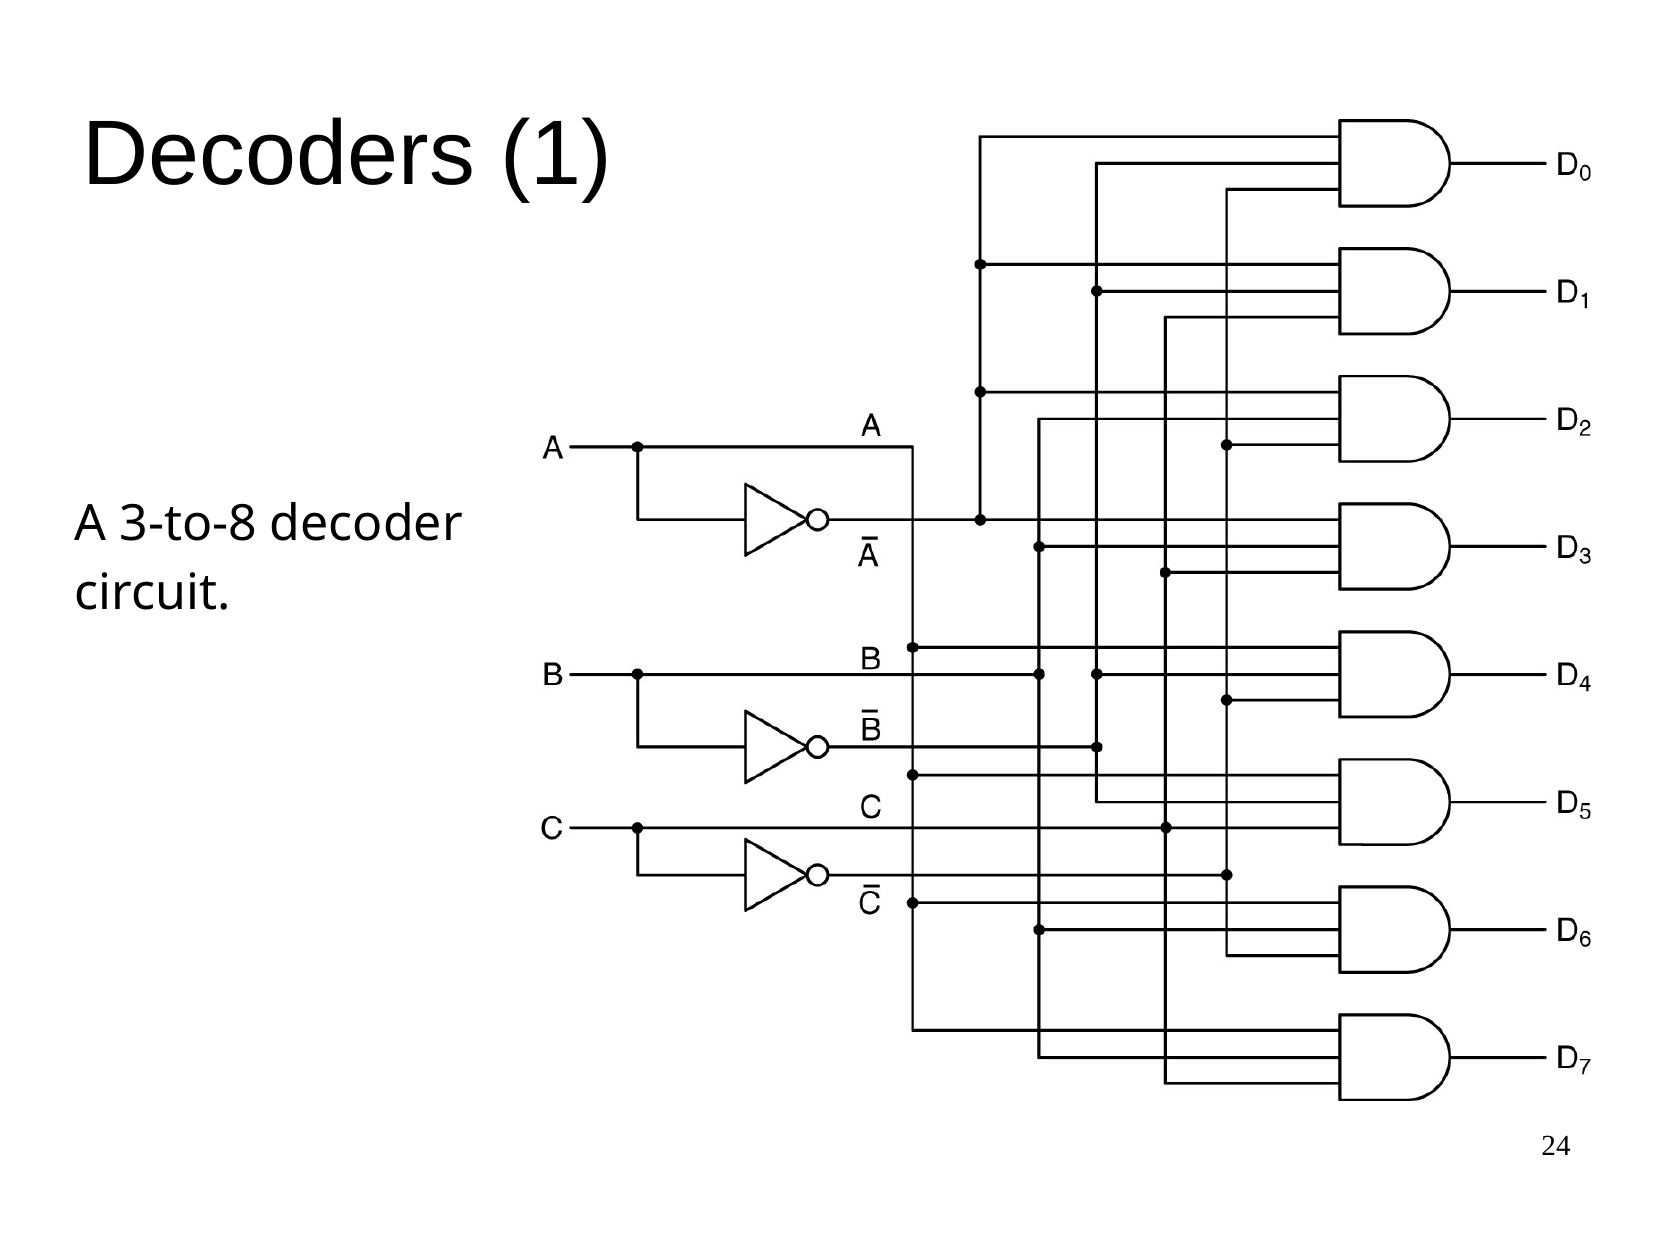

# Decoders (1)
A 3-to-8 decoder circuit.
24